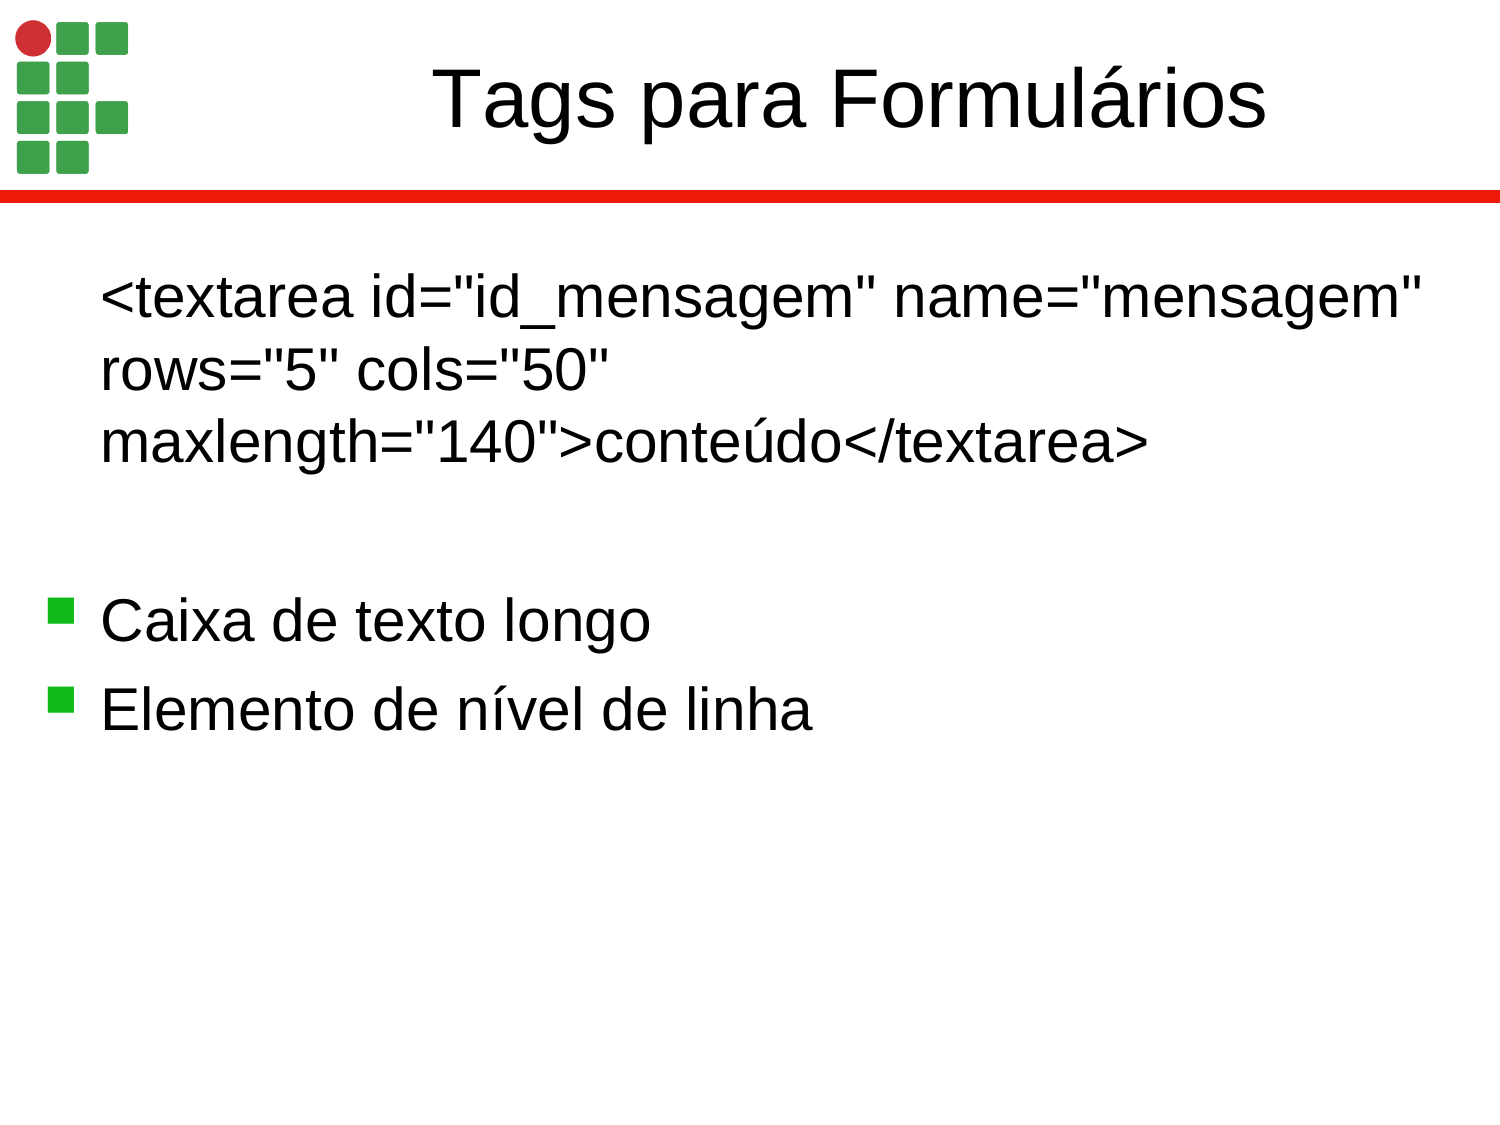

# Tags para Formulários
<textarea id="id_mensagem" name="mensagem" rows="5" cols="50" maxlength="140">conteúdo</textarea>
Caixa de texto longo
Elemento de nível de linha